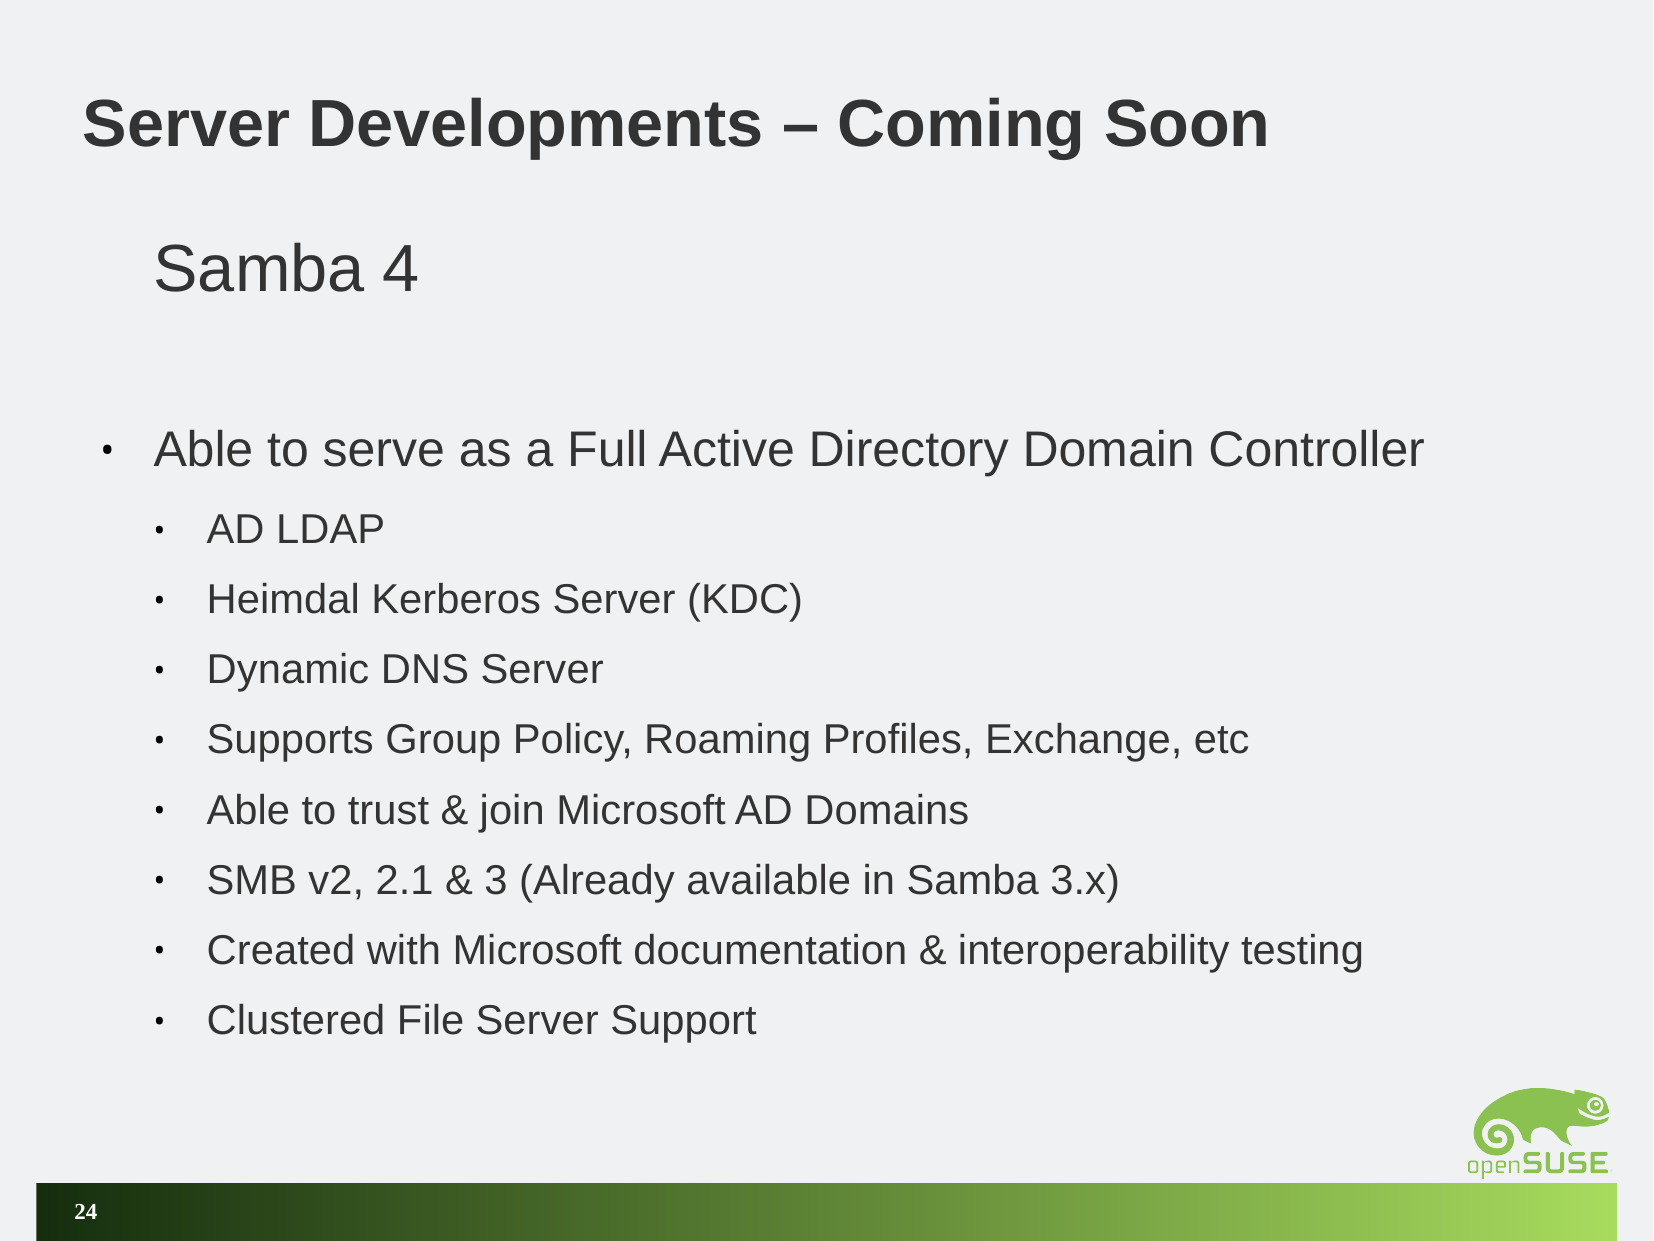

# Server Developments – Coming Soon
Samba 4
Able to serve as a Full Active Directory Domain Controller
AD LDAP
Heimdal Kerberos Server (KDC)
Dynamic DNS Server
Supports Group Policy, Roaming Profiles, Exchange, etc
Able to trust & join Microsoft AD Domains
SMB v2, 2.1 & 3 (Already available in Samba 3.x)
Created with Microsoft documentation & interoperability testing
Clustered File Server Support
24